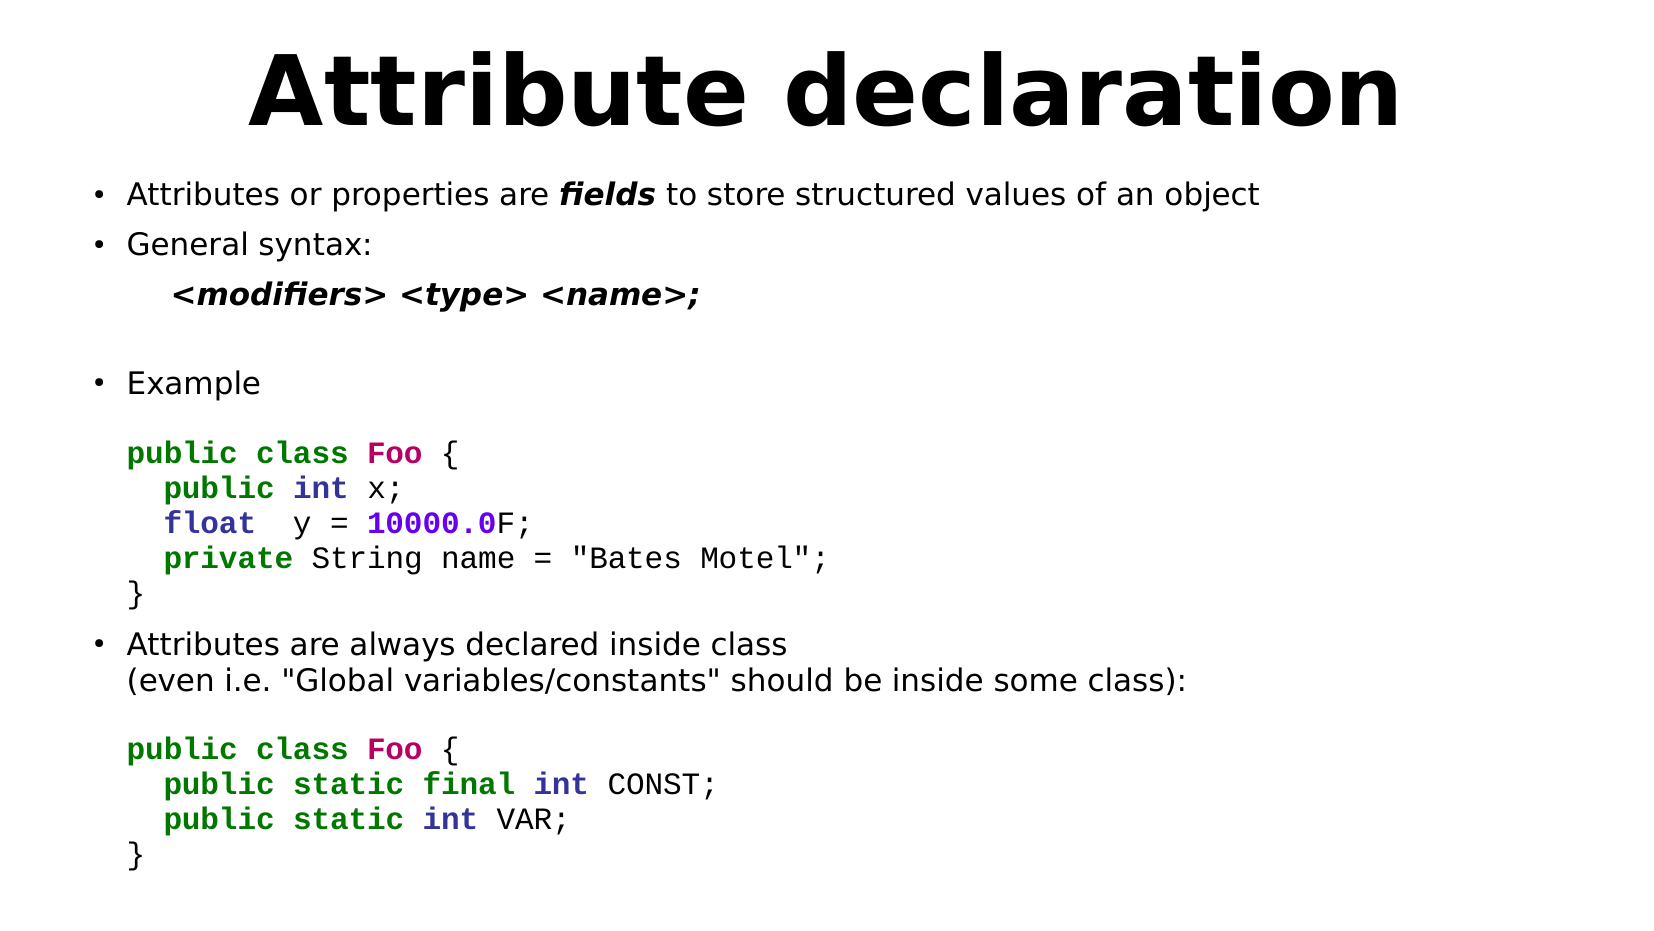

# Attribute declaration
Attributes or properties are fields to store structured values of an object
General syntax:
<modifiers> <type> <name>;
Example
public class Foo {
 public int x;
 float y = 10000.0F;
 private String name = "Bates Motel";
}
Attributes are always declared inside class
(even i.e. "Global variables/constants" should be inside some class):
public class Foo {
 public static final int CONST;
 public static int VAR;
}